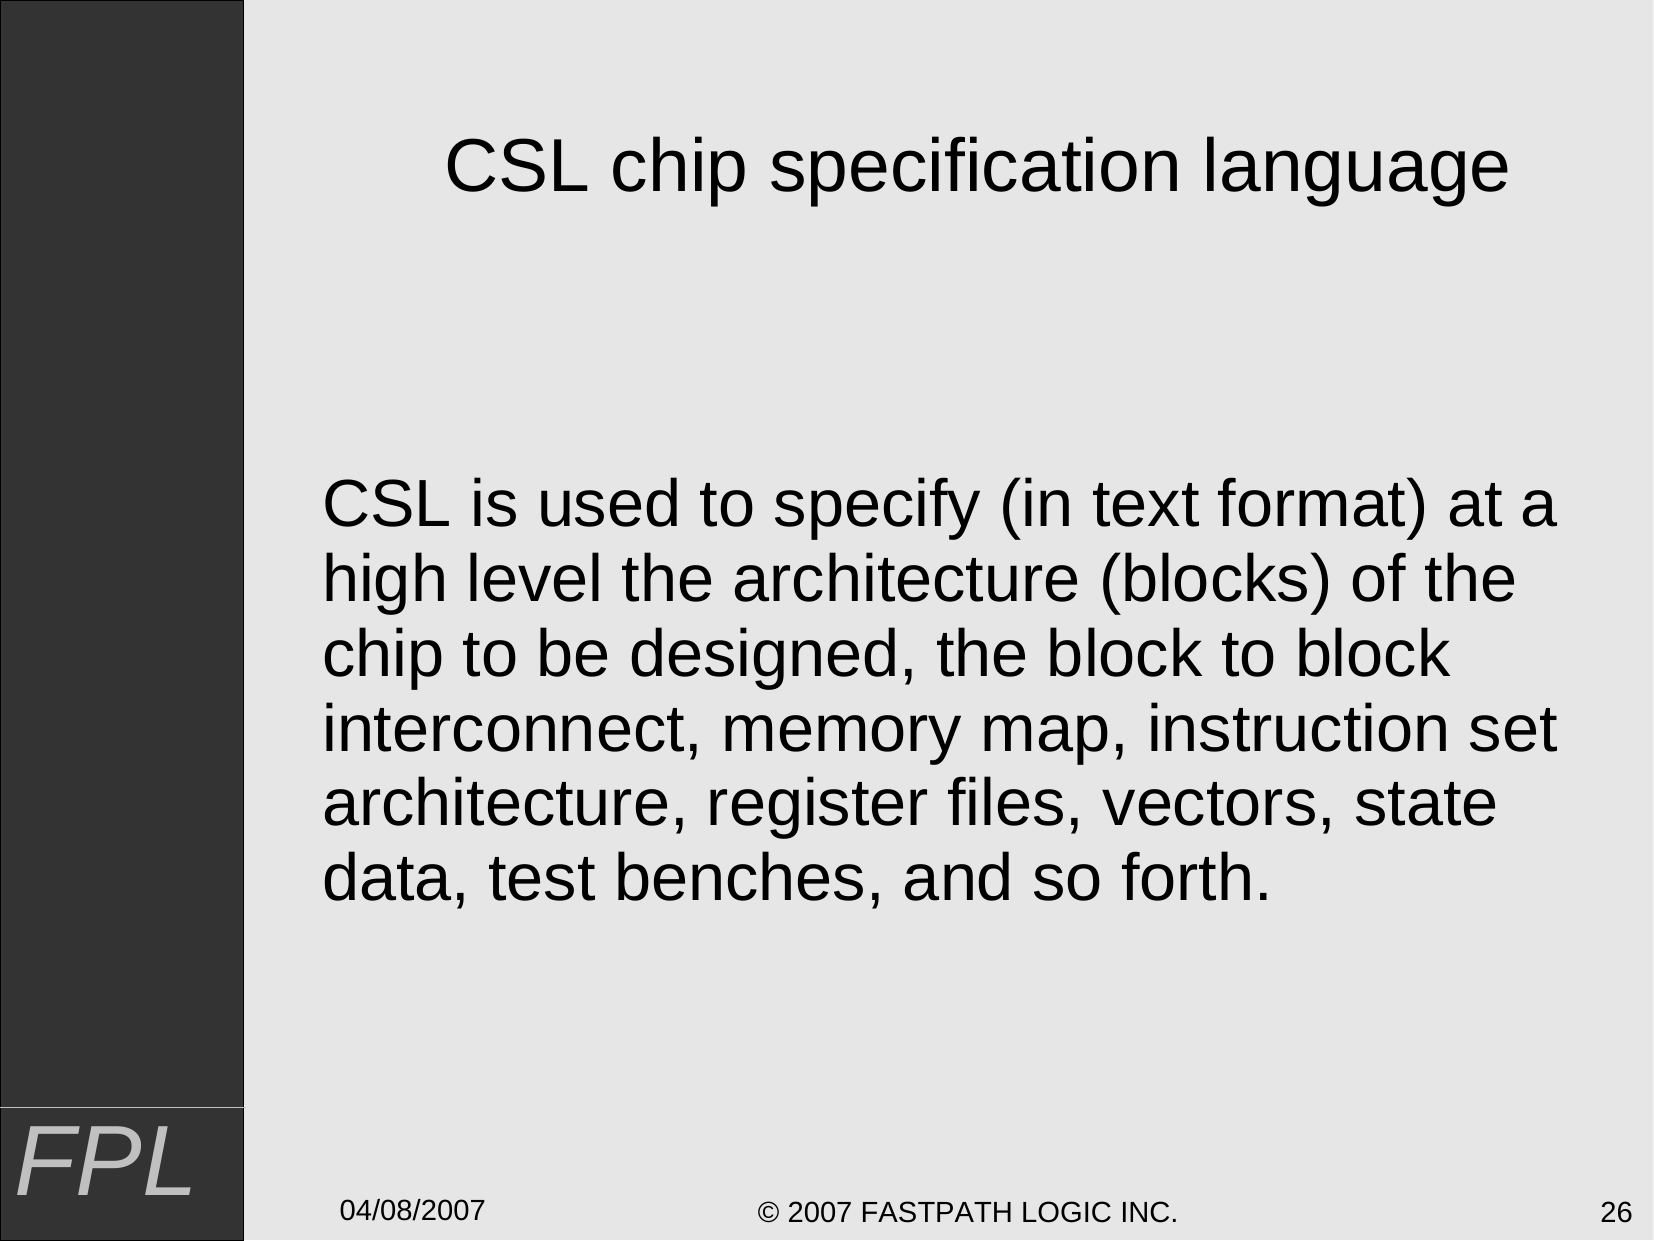

# CSL chip specification language
CSL is used to specify (in text format) at a high level the architecture (blocks) of the chip to be designed, the block to block interconnect, memory map, instruction set architecture, register files, vectors, state data, test benches, and so forth.
04/08/2007
26
© 2007 FASTPATH LOGIC INC.